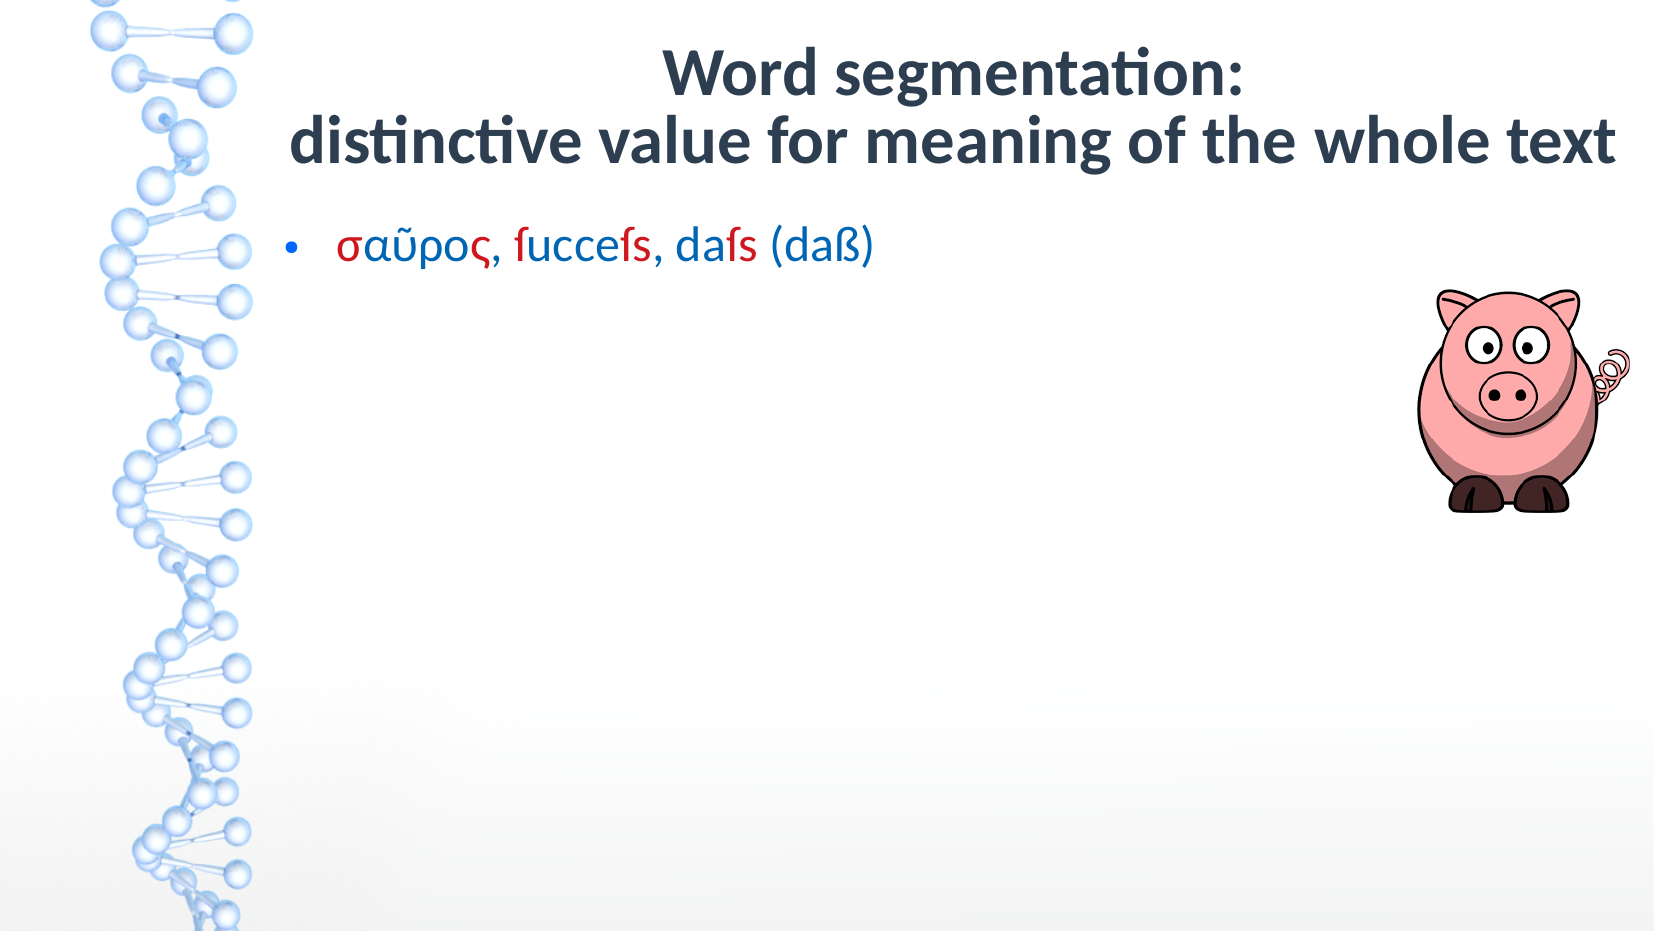

Word segmentation:
distinctive value for meaning of the whole text
# σαῦρος, ſucceſs, daſs (daß)